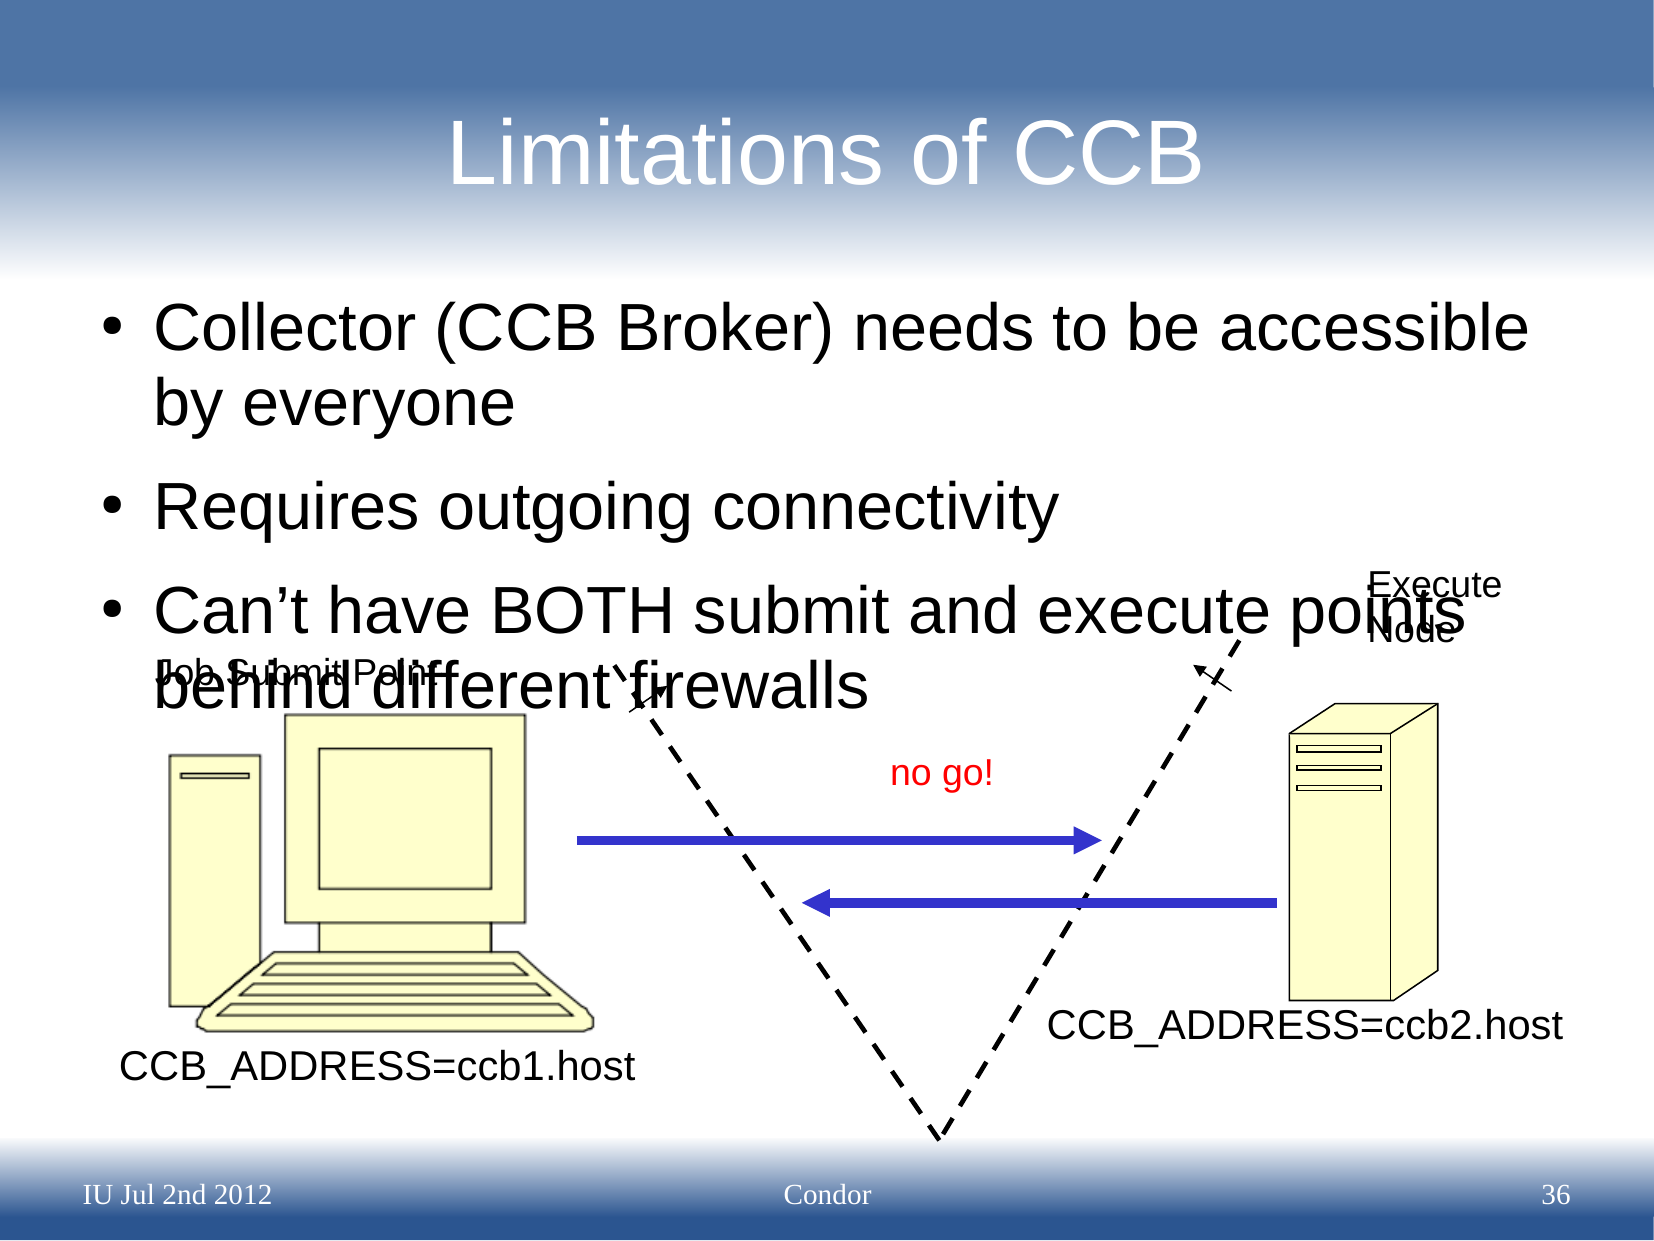

# Limitations of CCB
Collector (CCB Broker) needs to be accessible by everyone
Requires outgoing connectivity
Can’t have BOTH submit and execute points behind different firewalls
Execute
Node
Job Submit Point
no go!
CCB_ADDRESS=ccb2.host
CCB_ADDRESS=ccb1.host
IU Jul 2nd 2012
Condor
36